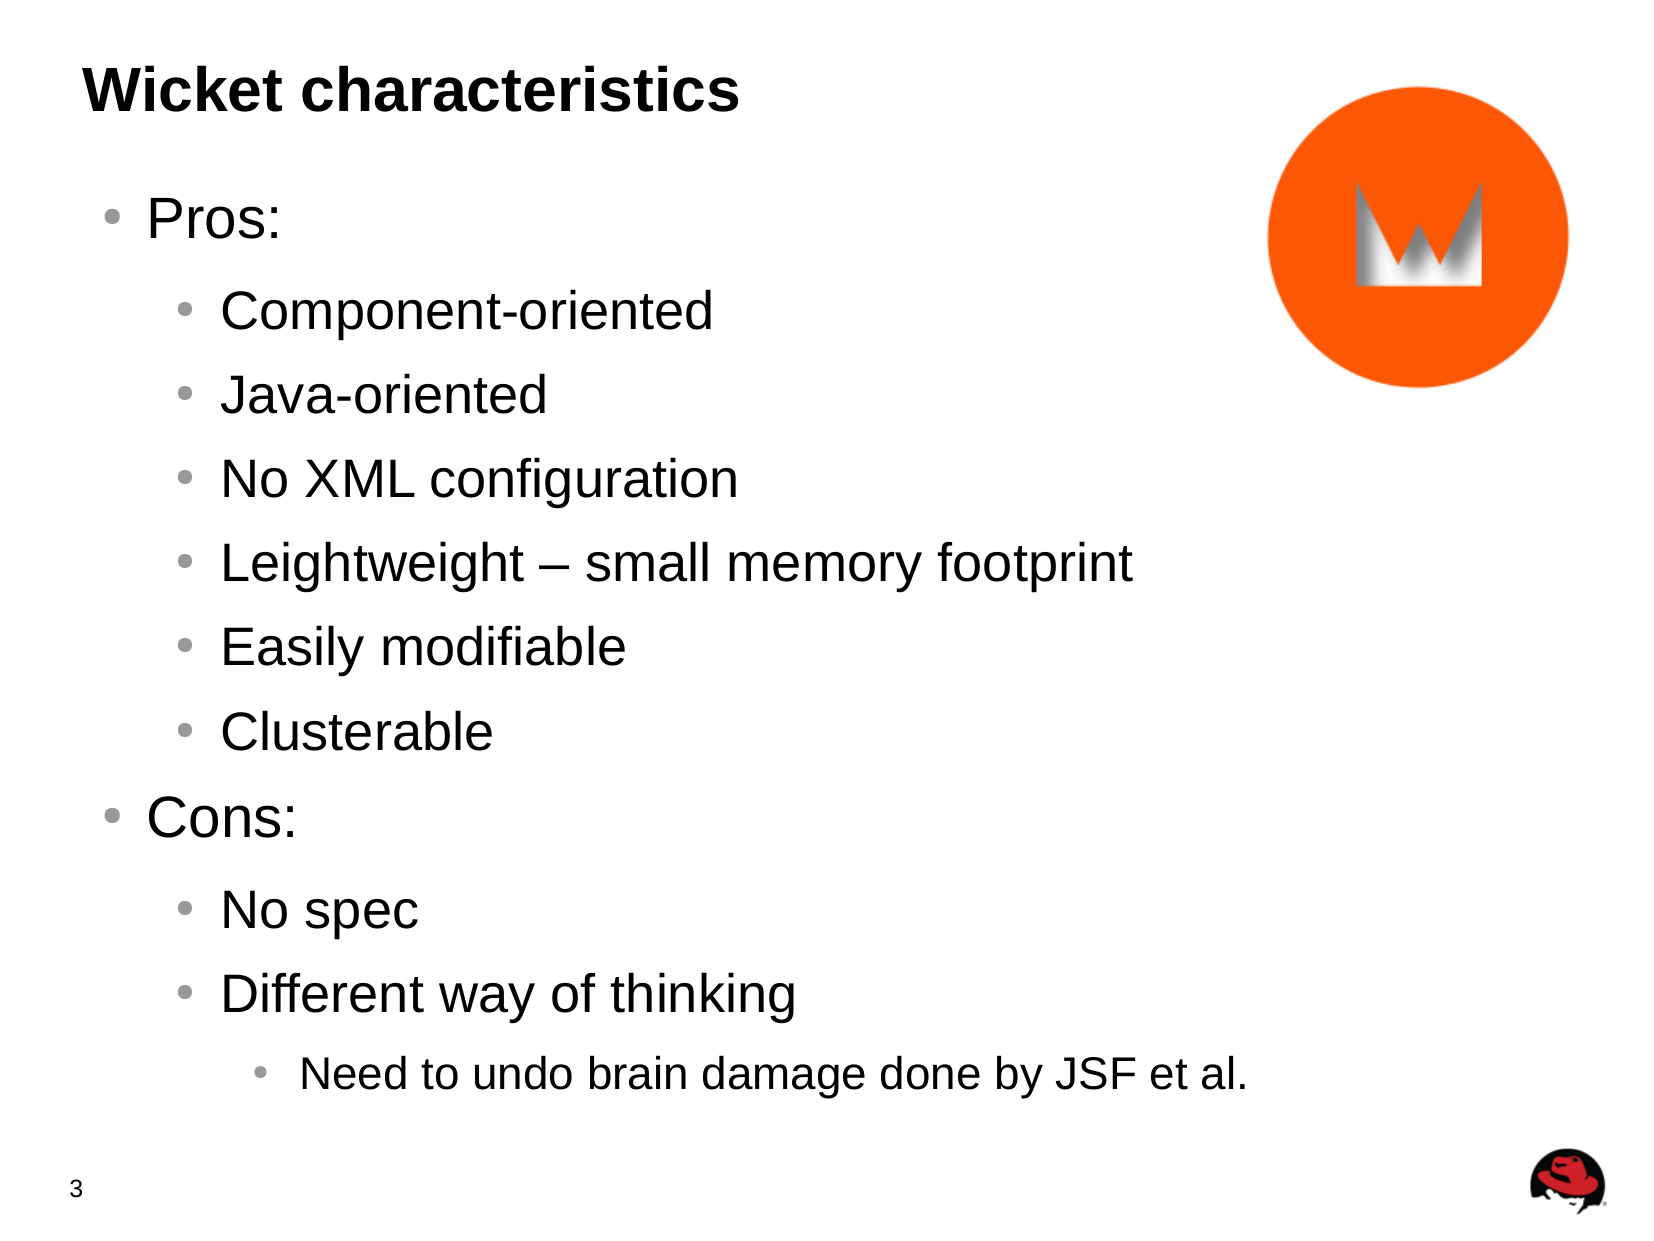

# Wicket characteristics
Pros:
Component-oriented
Java-oriented
No XML configuration
Leightweight – small memory footprint
Easily modifiable
Clusterable
Cons:
No spec
Different way of thinking
Need to undo brain damage done by JSF et al.